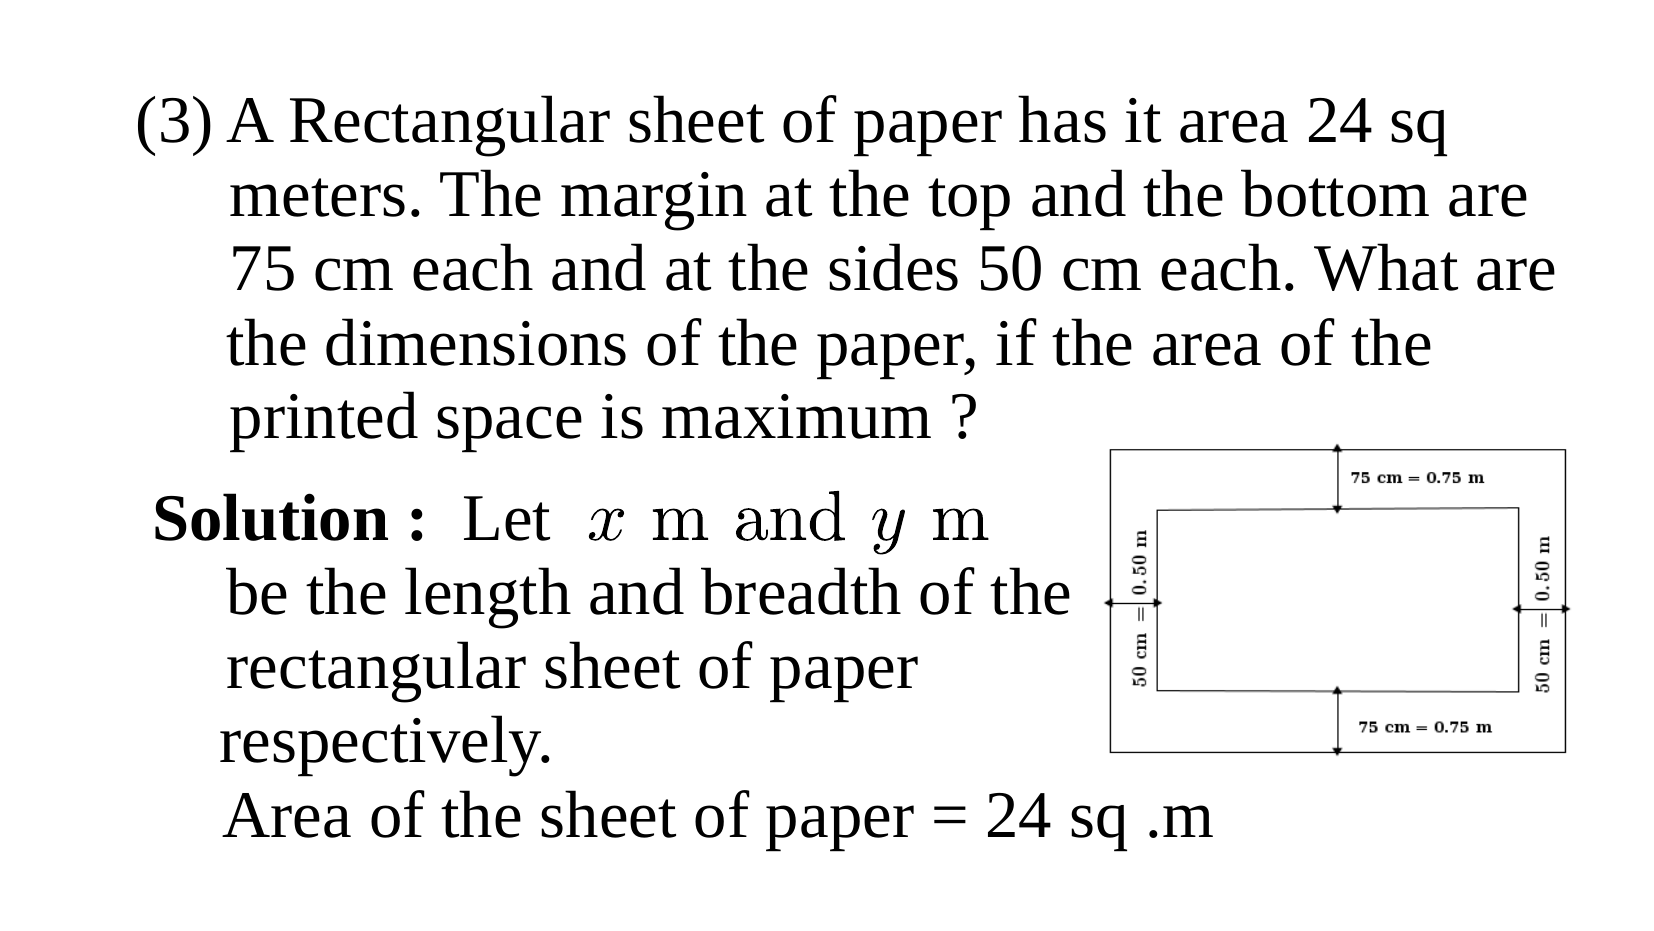

#
	(3) A Rectangular sheet of paper has it area 24 sq
 meters. The margin at the top and the bottom are
 75 cm each and at the sides 50 cm each. What are
		 the dimensions of the paper, if the area of the
 printed space is maximum ?
	 Solution : Let
		 be the length and breadth of the
		 rectangular sheet of paper
	 respectively.
		 Area of the sheet of paper = 24 sq .m